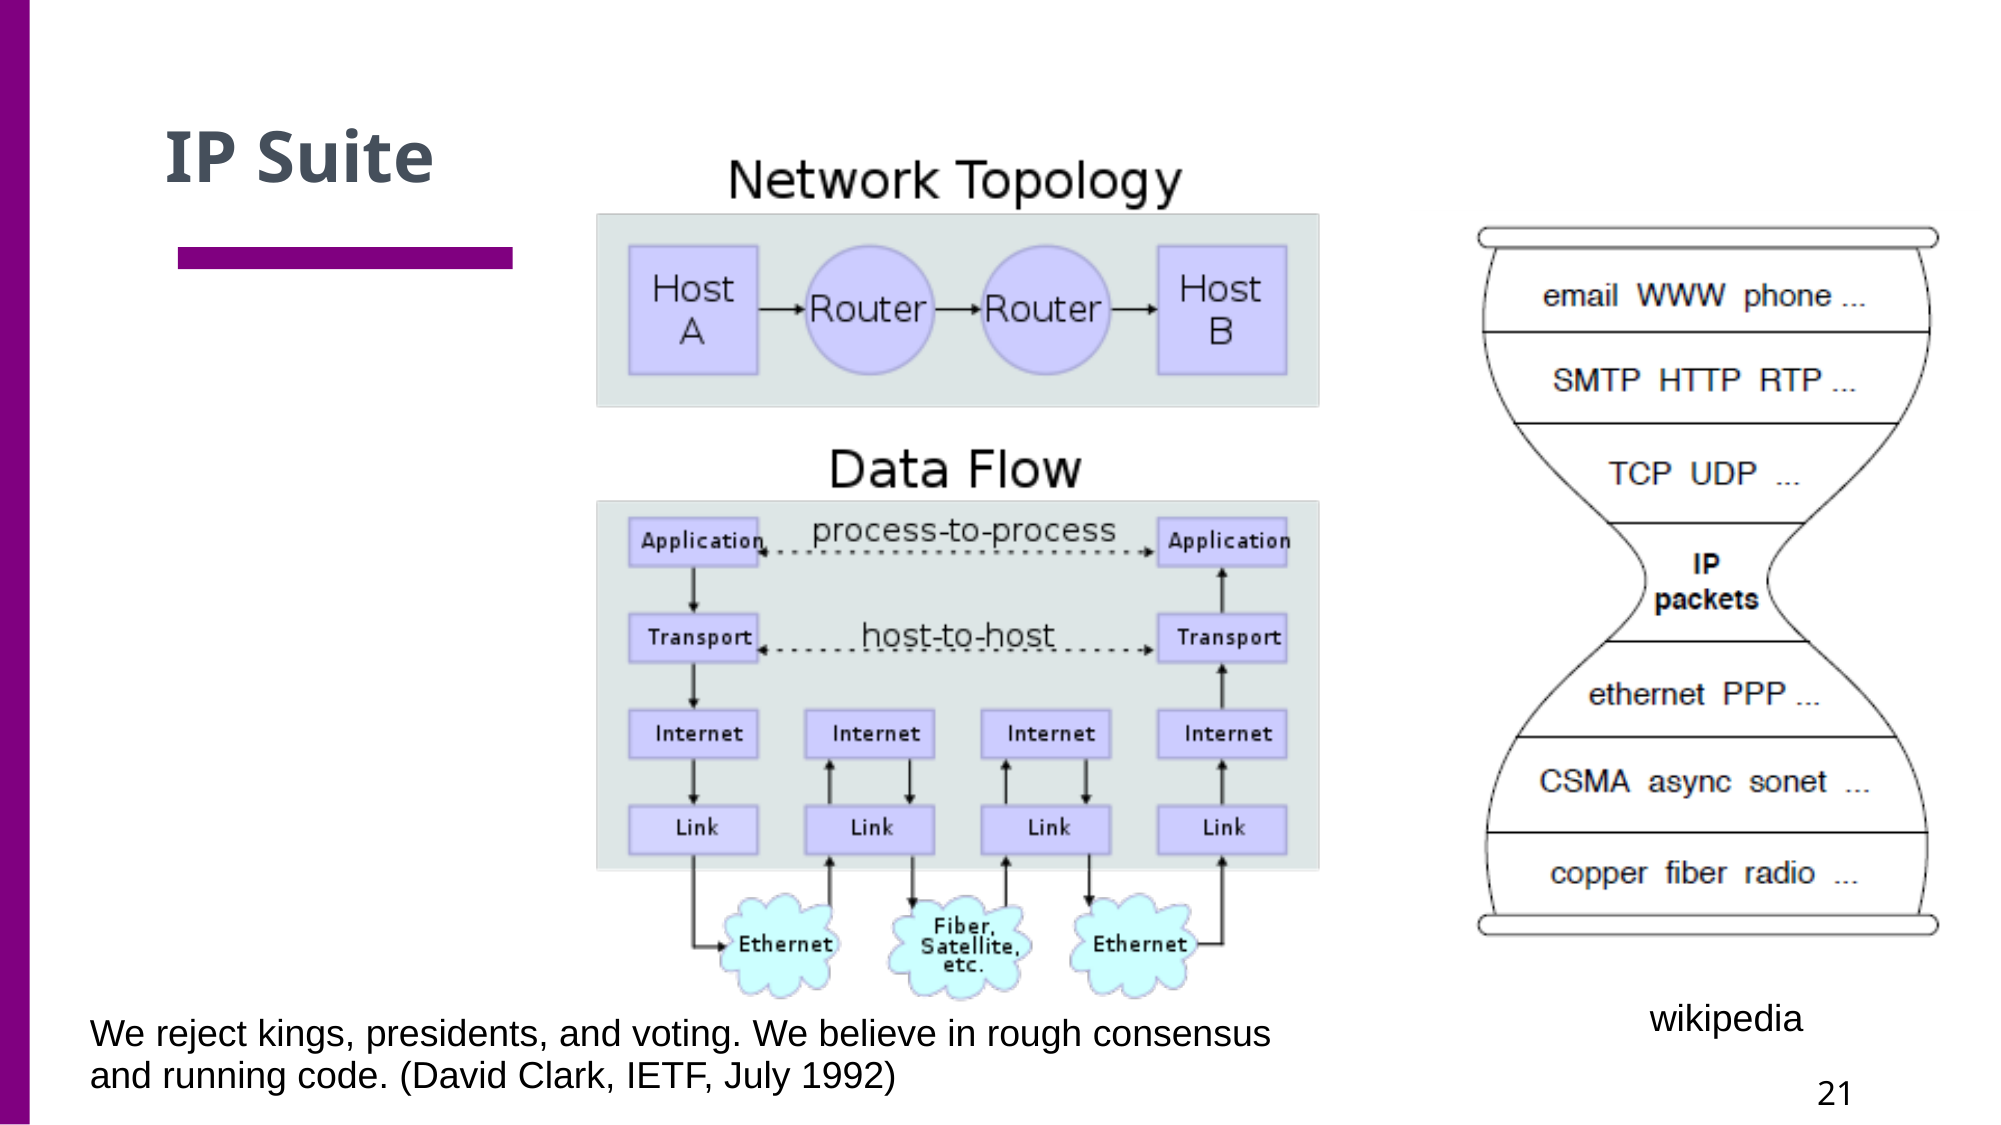

IP Suite
wikipedia
We reject kings, presidents, and voting. We believe in rough consensus
and running code. (David Clark, IETF, July 1992)